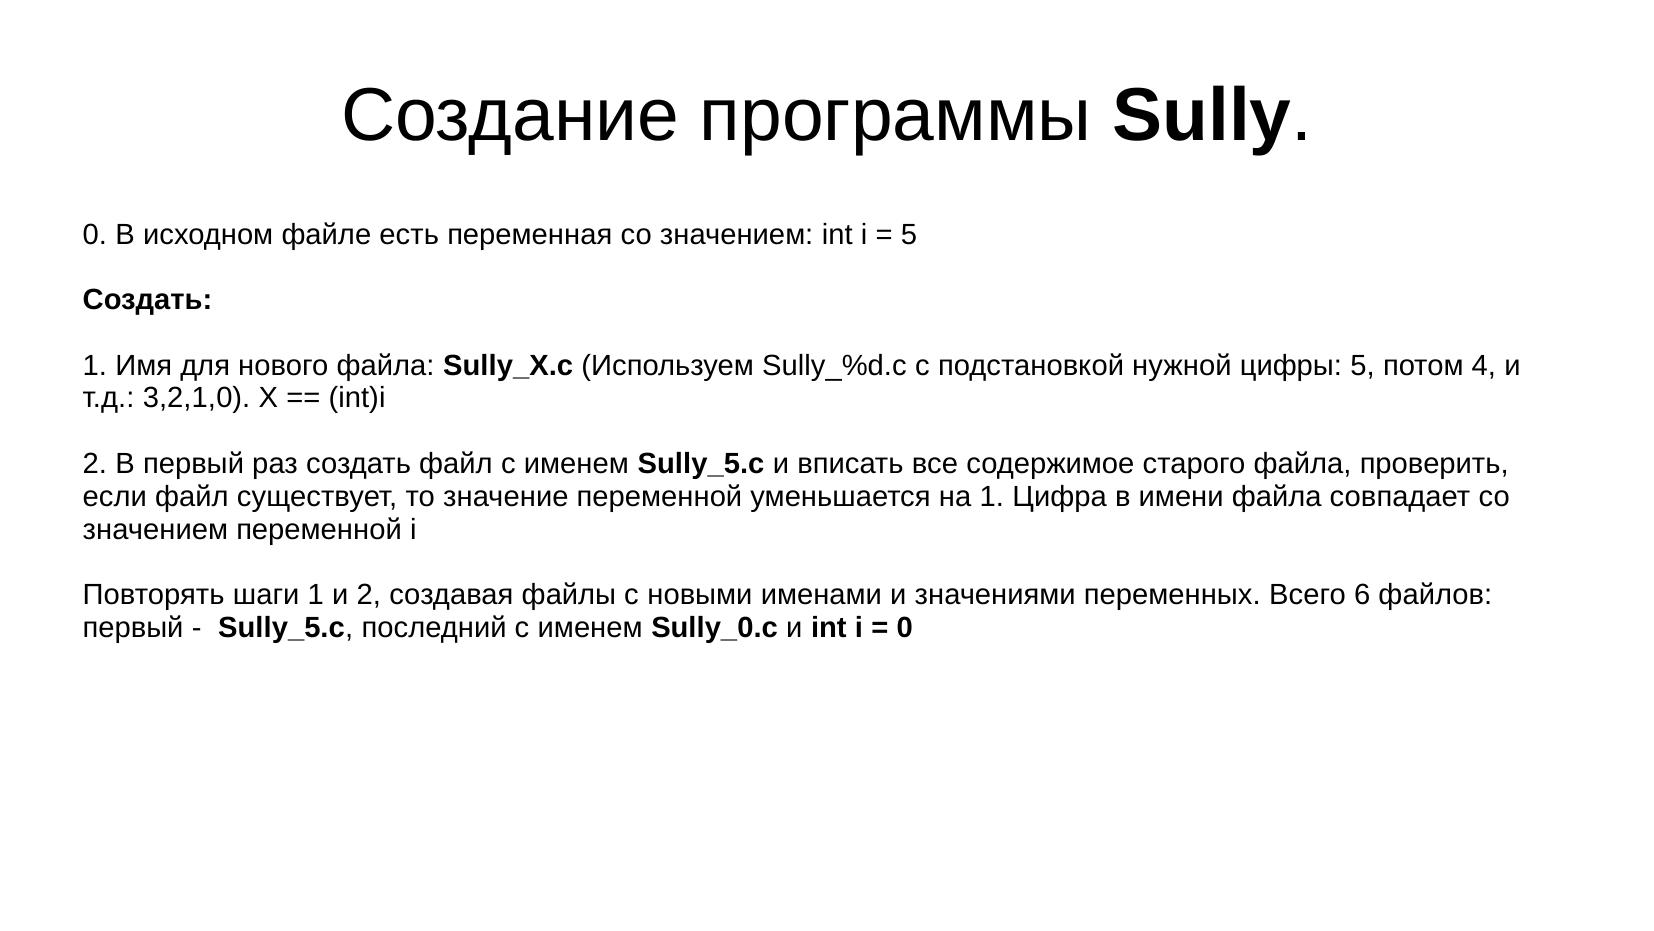

# Создание программы Sully.
0. В исходном файле есть переменная со значением: int i = 5
Создать:
1. Имя для нового файла: Sully_X.c (Используем Sully_%d.c с подстановкой нужной цифры: 5, потом 4, и т.д.: 3,2,1,0). X == (int)i
2. В первый раз создать файл с именем Sully_5.c и вписать все содержимое старого файла, проверить, если файл существует, то значение переменной уменьшается на 1. Цифра в имени файла совпадает со значением переменной i
Повторять шаги 1 и 2, создавая файлы с новыми именами и значениями переменных. Всего 6 файлов: первый - Sully_5.c, последний с именем Sully_0.c и int i = 0